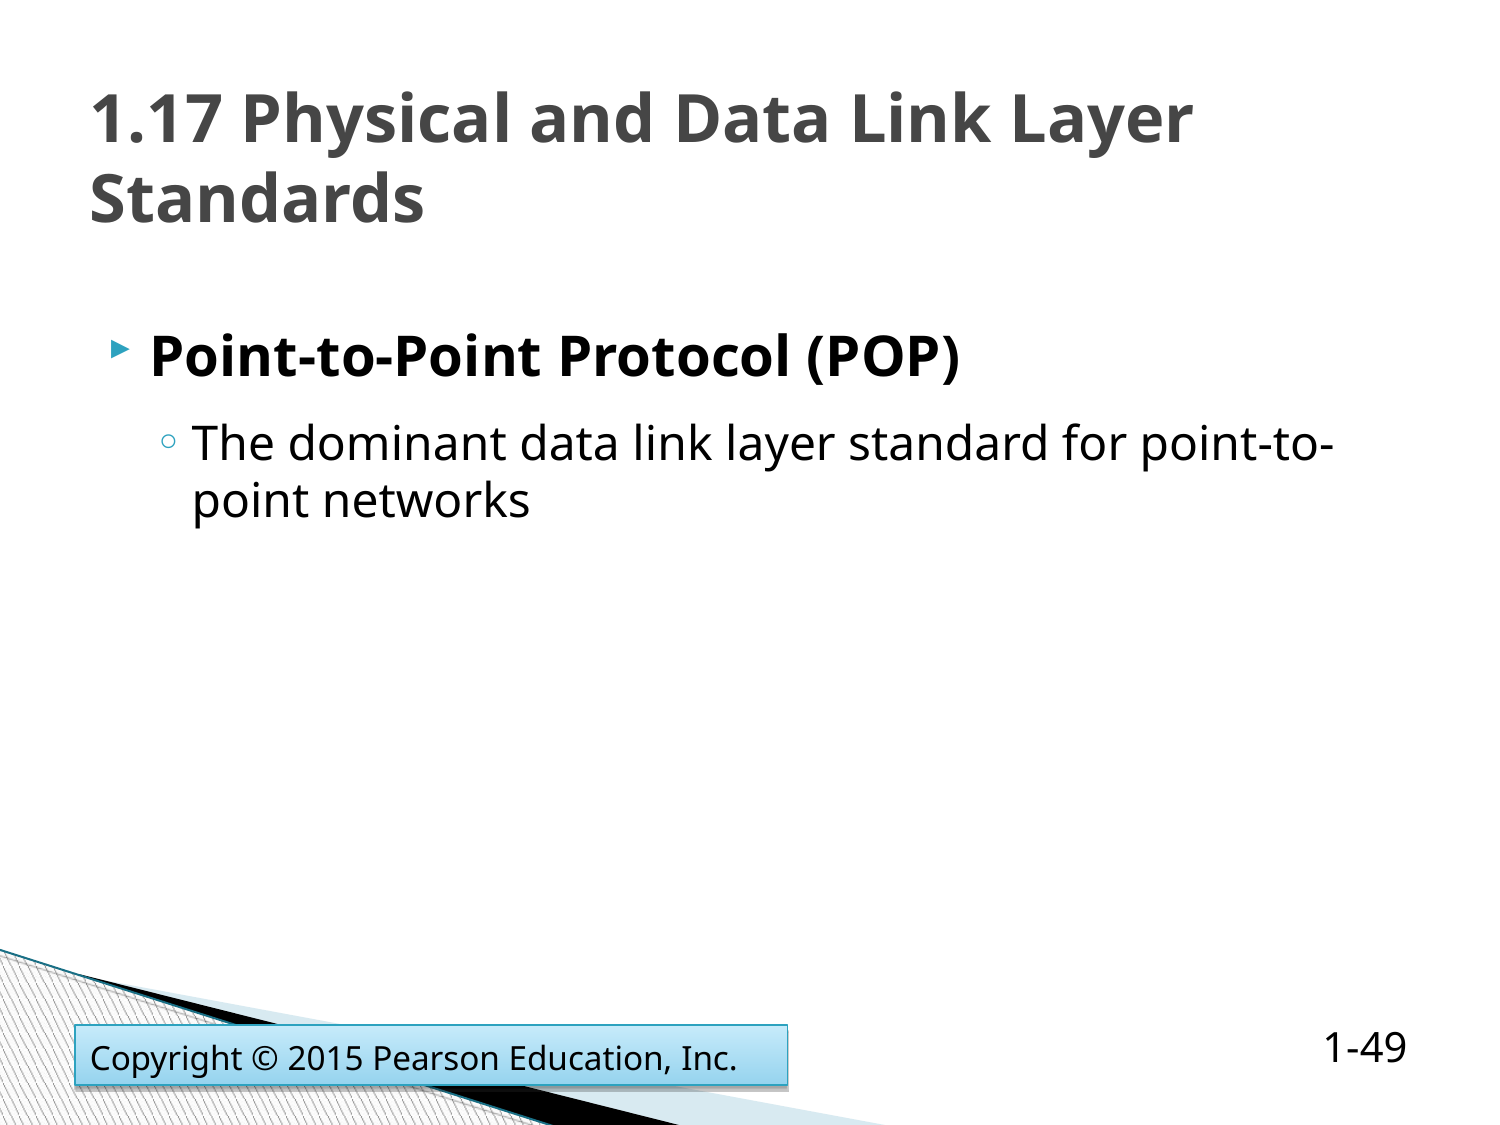

# 1.17 Physical and Data Link Layer Standards
Point-to-Point Protocol (POP)
The dominant data link layer standard for point-to-point networks
Copyright © 2015 Pearson Education, Inc.